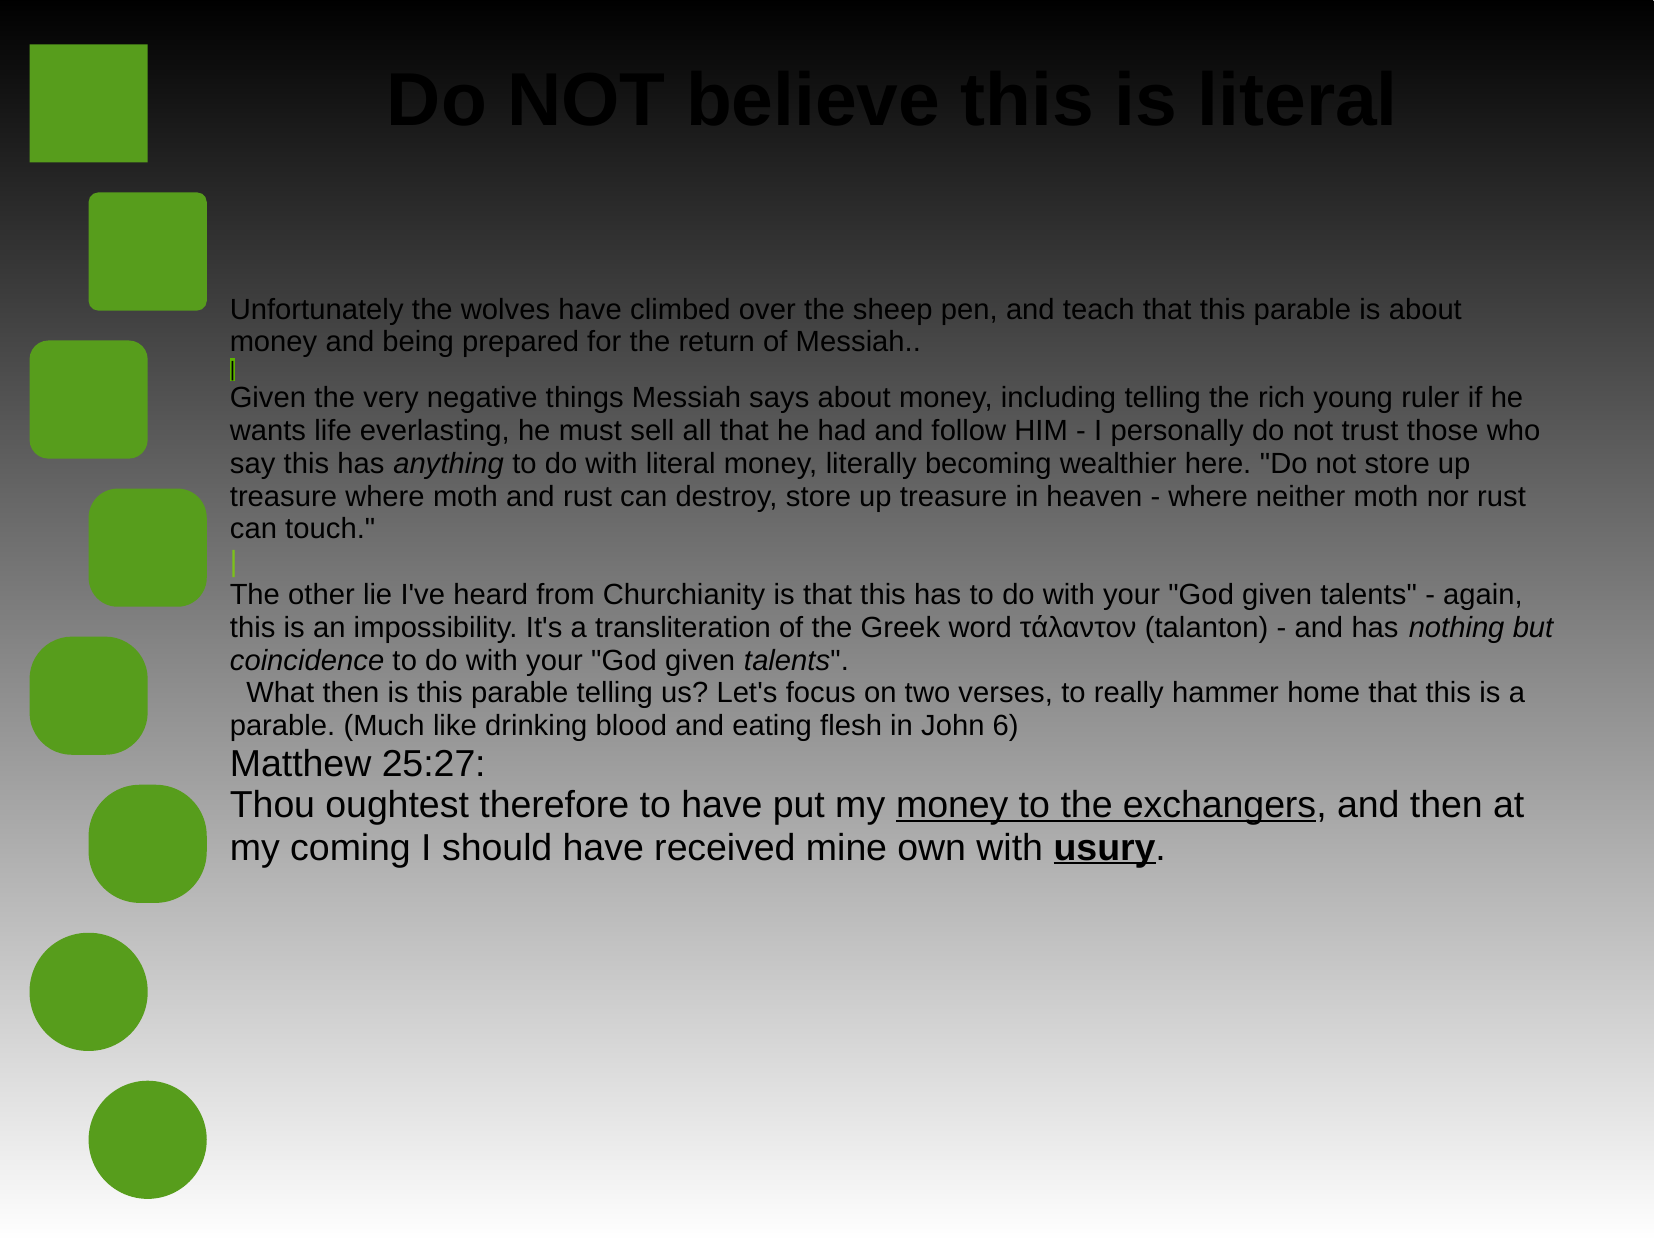

Do NOT believe this is literal
Unfortunately the wolves have climbed over the sheep pen, and teach that this parable is about money and being prepared for the return of Messiah..
|
Given the very negative things Messiah says about money, including telling the rich young ruler if he wants life everlasting, he must sell all that he had and follow HIM - I personally do not trust those who say this has anything to do with literal money, literally becoming wealthier here. "Do not store up treasure where moth and rust can destroy, store up treasure in heaven - where neither moth nor rust can touch."
|
The other lie I've heard from Churchianity is that this has to do with your "God given talents" - again, this is an impossibility. It's a transliteration of the Greek word τάλαντον (talanton) - and has nothing but coincidence to do with your "God given talents".
 What then is this parable telling us? Let's focus on two verses, to really hammer home that this is a parable. (Much like drinking blood and eating flesh in John 6)
Matthew 25:27:
Thou oughtest therefore to have put my money to the exchangers, and then at my coming I should have received mine own with usury.